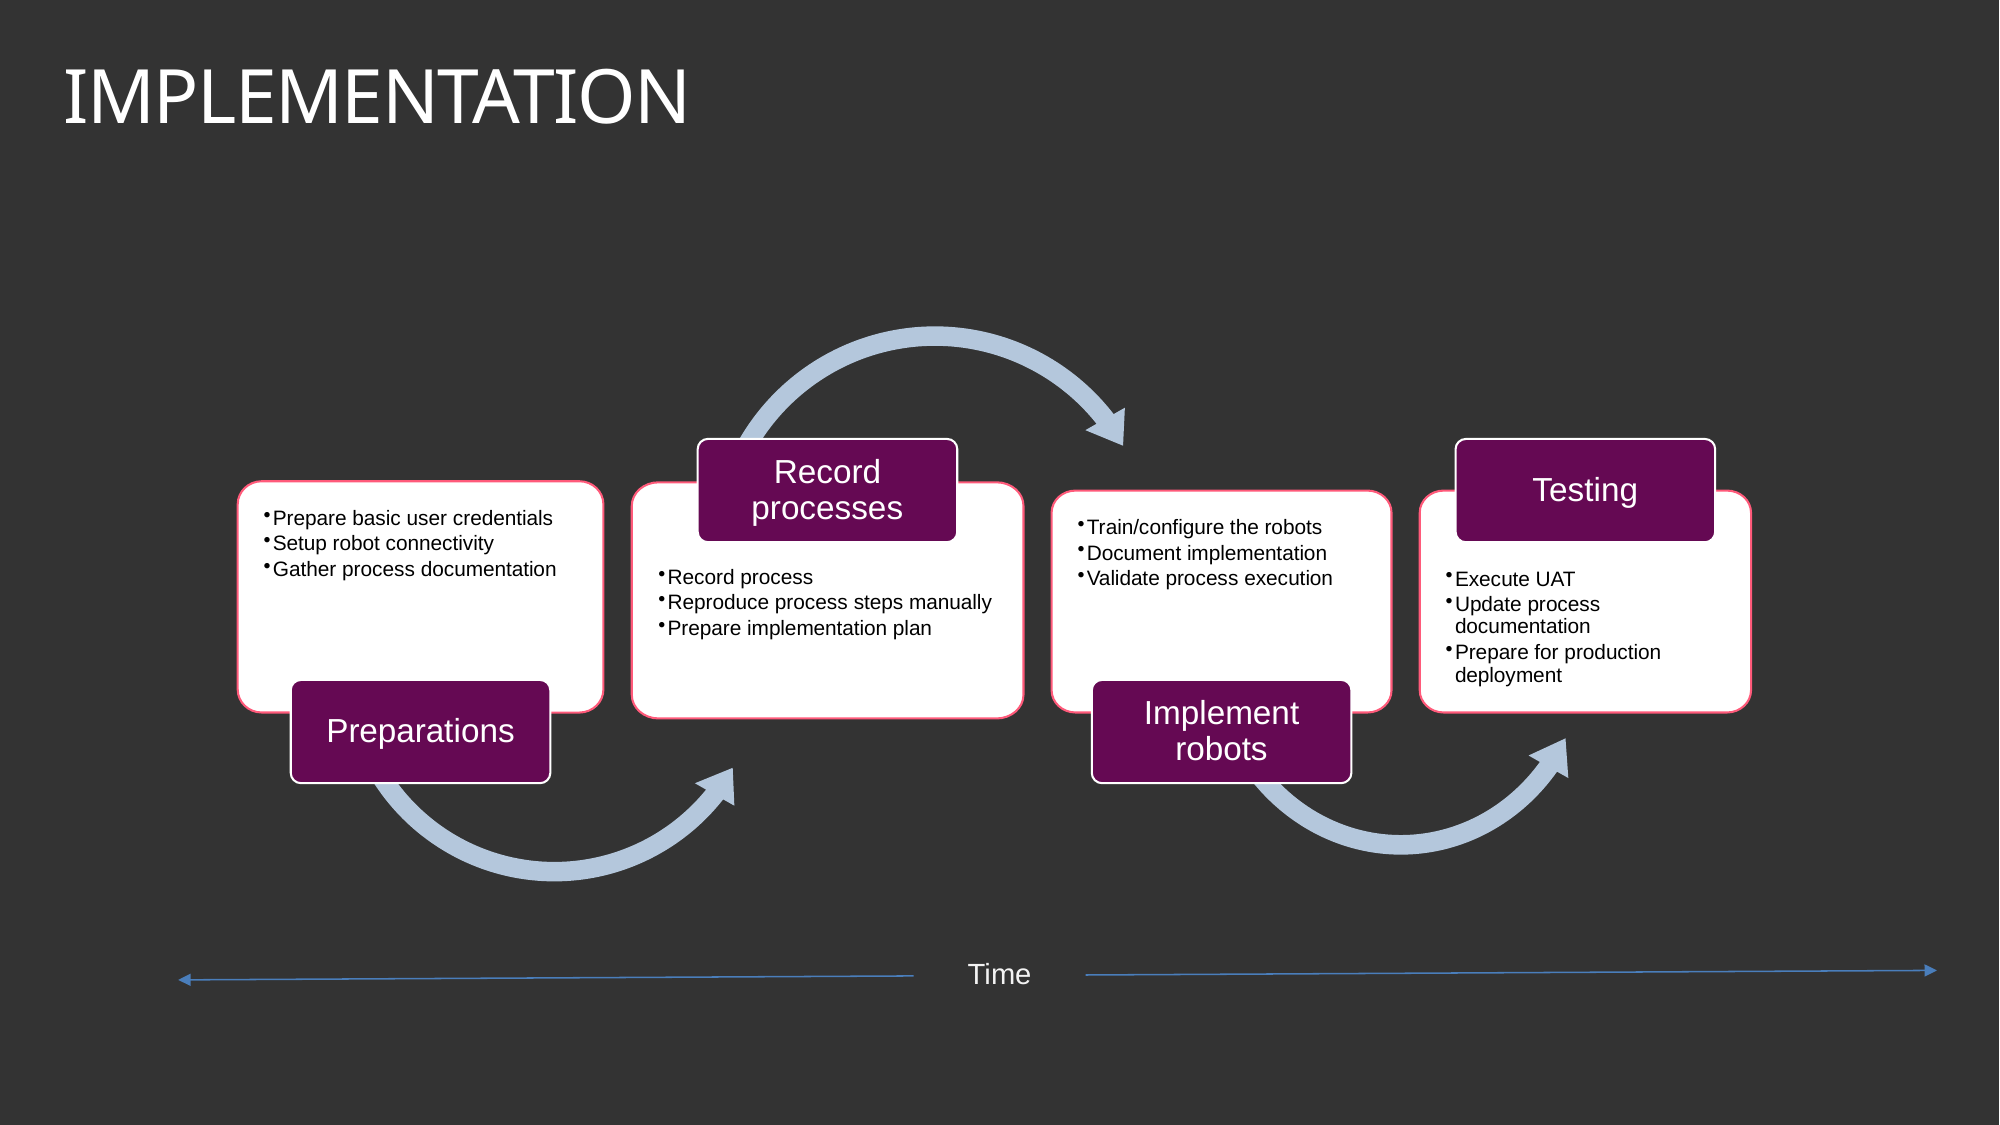

# implementation
Record processes
Testing
Prepare basic user credentials
Setup robot connectivity
Gather process documentation
Record process
Reproduce process steps manually
Prepare implementation plan
Train/configure the robots
Document implementation
Validate process execution
Execute UAT
Update process documentation
Prepare for production deployment
Preparations
Implement robots
Time